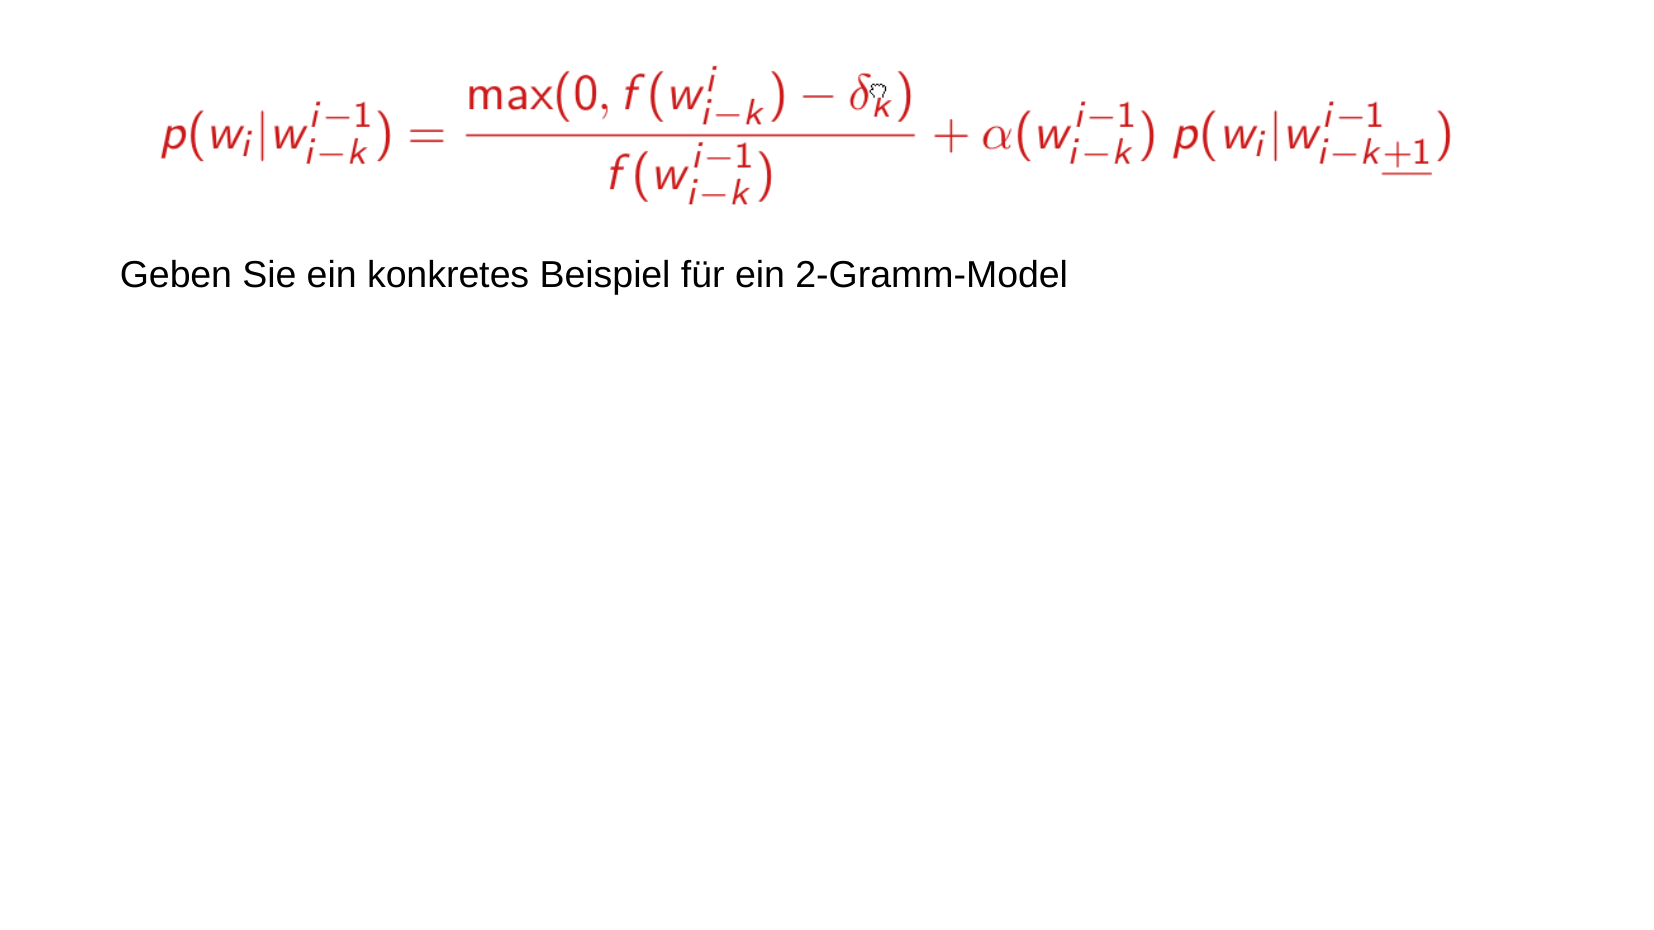

Geben Sie ein konkretes Beispiel für ein 2-Gramm-Model